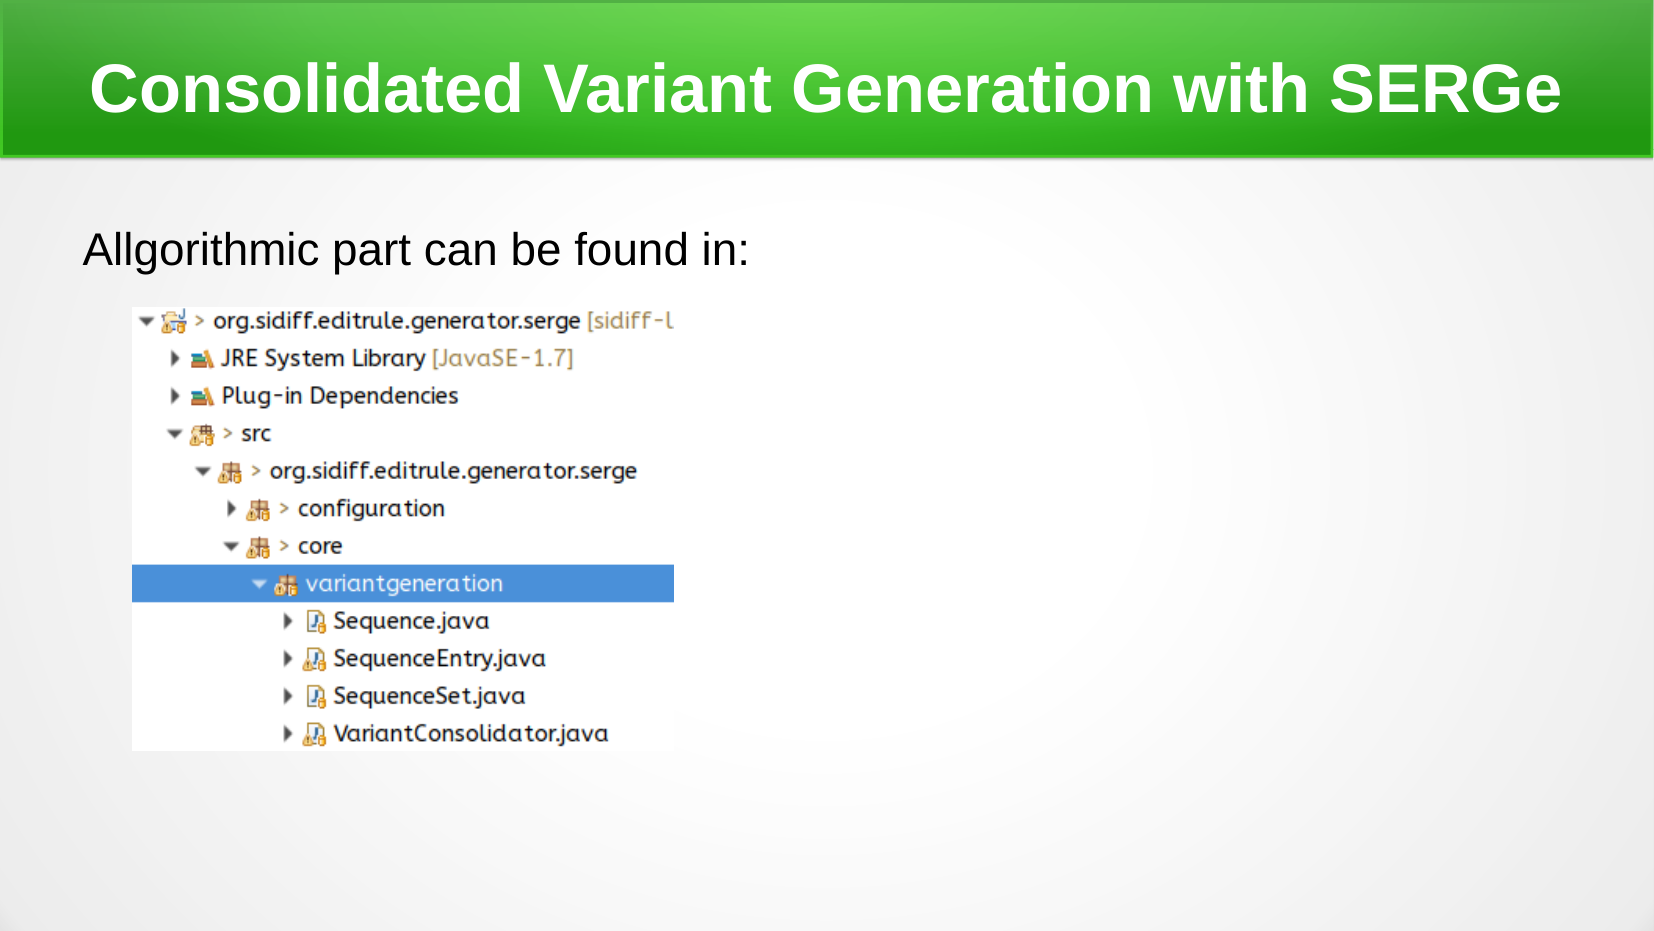

# Consolidated Variant Generation with SERGe
Allgorithmic part can be found in: